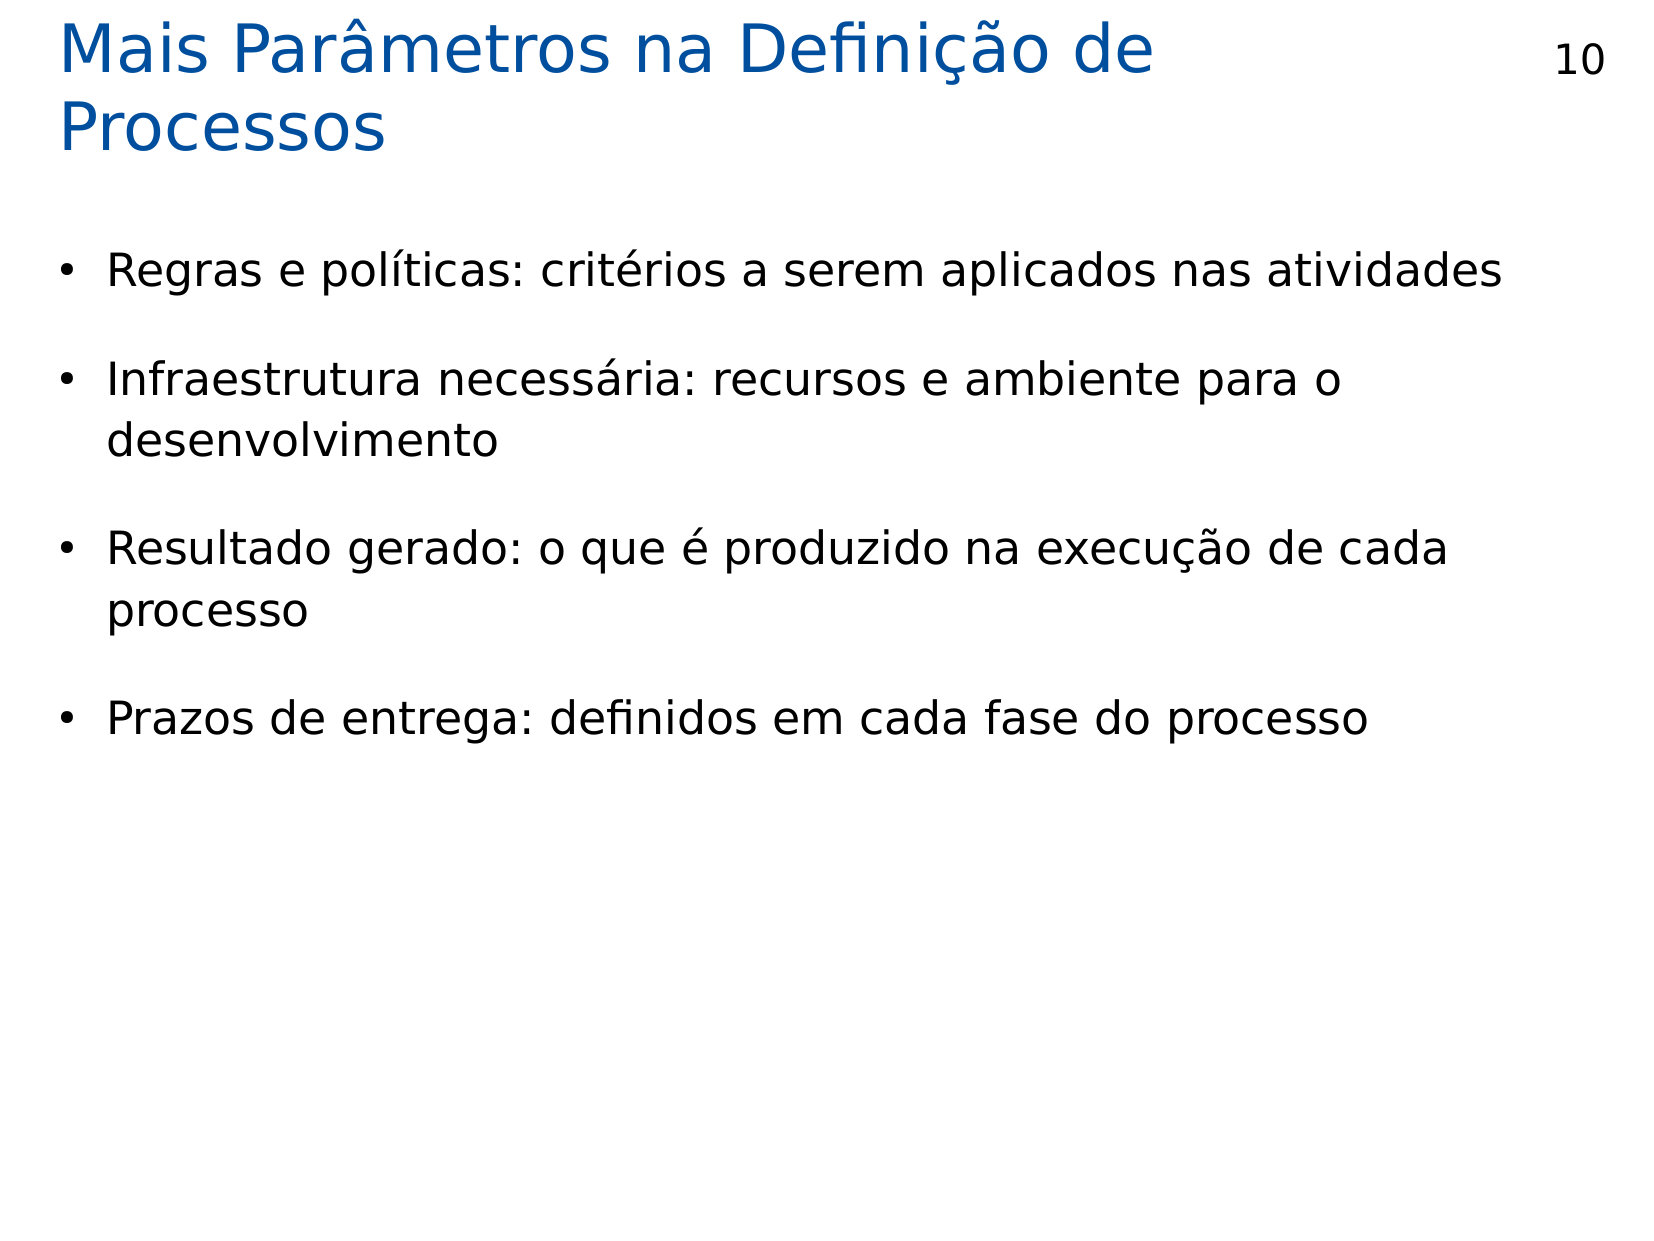

# Mais Parâmetros na Definição de Processos
10
Regras e políticas: critérios a serem aplicados nas atividades
Infraestrutura necessária: recursos e ambiente para o desenvolvimento
Resultado gerado: o que é produzido na execução de cada processo
Prazos de entrega: definidos em cada fase do processo